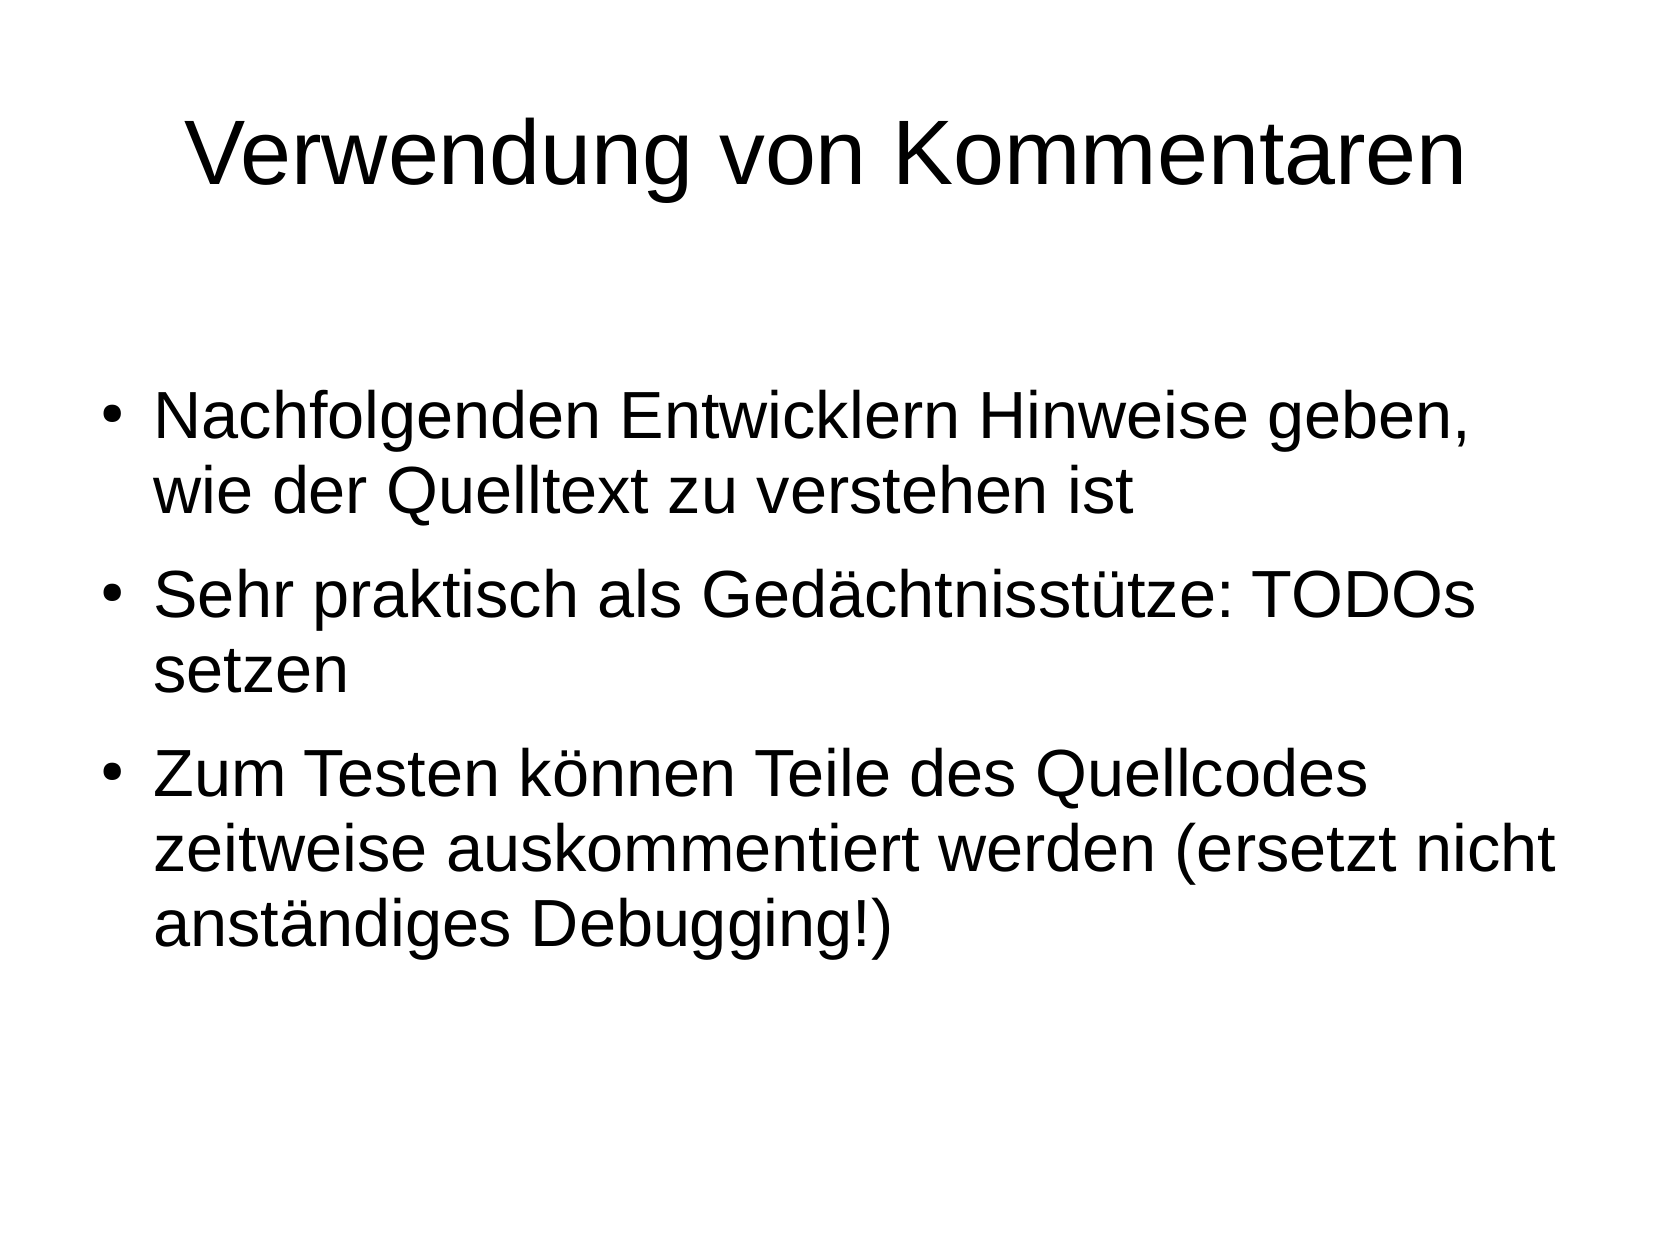

# Verwendung von Kommentaren
Nachfolgenden Entwicklern Hinweise geben, wie der Quelltext zu verstehen ist
Sehr praktisch als Gedächtnisstütze: TODOs setzen
Zum Testen können Teile des Quellcodes zeitweise auskommentiert werden (ersetzt nicht anständiges Debugging!)